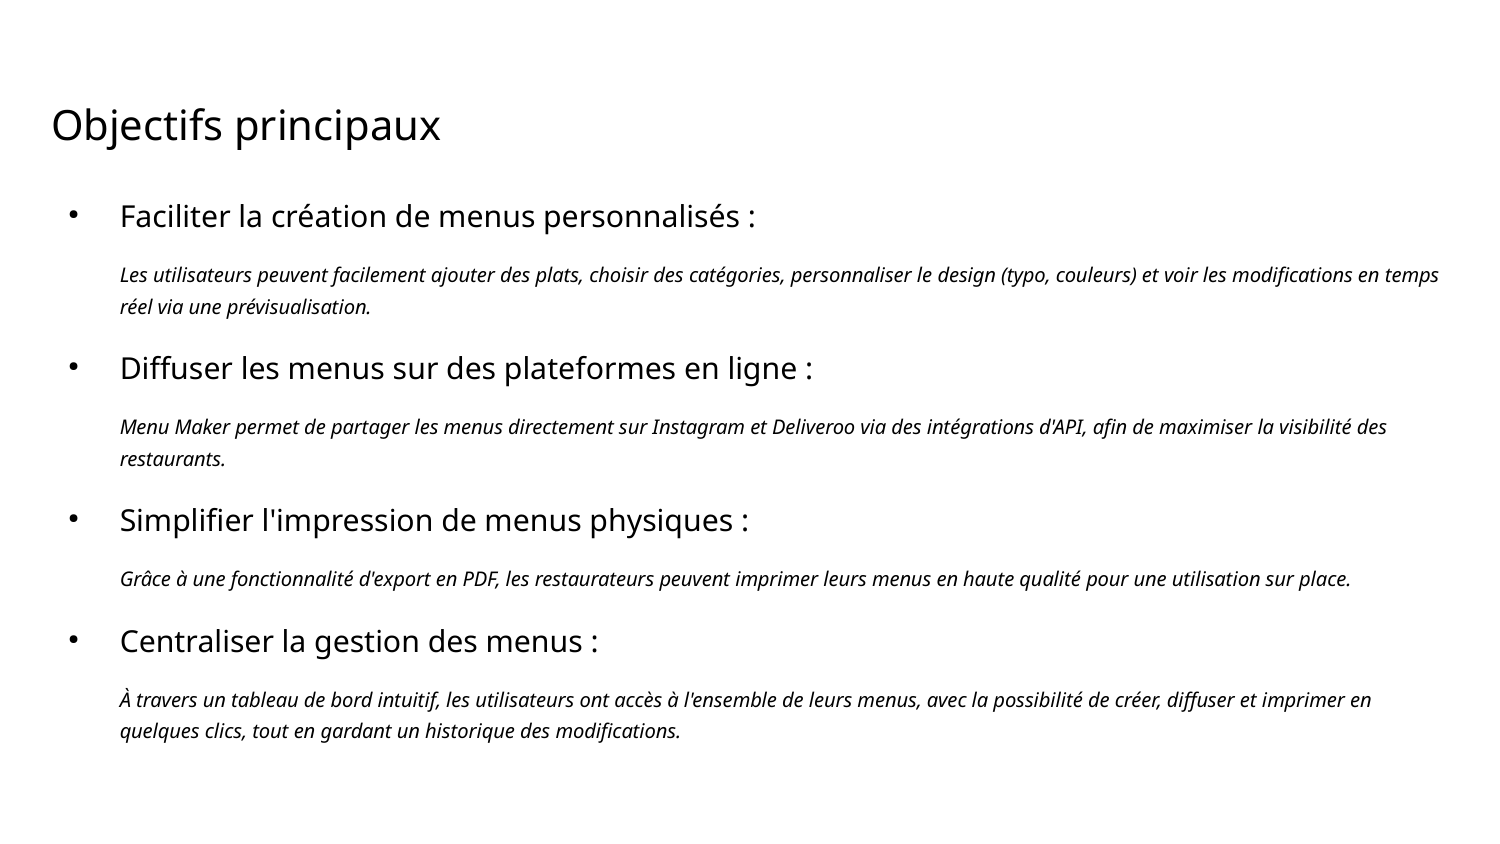

# Objectifs principaux
Faciliter la création de menus personnalisés :
Les utilisateurs peuvent facilement ajouter des plats, choisir des catégories, personnaliser le design (typo, couleurs) et voir les modifications en temps réel via une prévisualisation.
Diffuser les menus sur des plateformes en ligne :
Menu Maker permet de partager les menus directement sur Instagram et Deliveroo via des intégrations d'API, afin de maximiser la visibilité des restaurants.
Simplifier l'impression de menus physiques :
Grâce à une fonctionnalité d'export en PDF, les restaurateurs peuvent imprimer leurs menus en haute qualité pour une utilisation sur place.
Centraliser la gestion des menus :
À travers un tableau de bord intuitif, les utilisateurs ont accès à l'ensemble de leurs menus, avec la possibilité de créer, diffuser et imprimer en quelques clics, tout en gardant un historique des modifications.